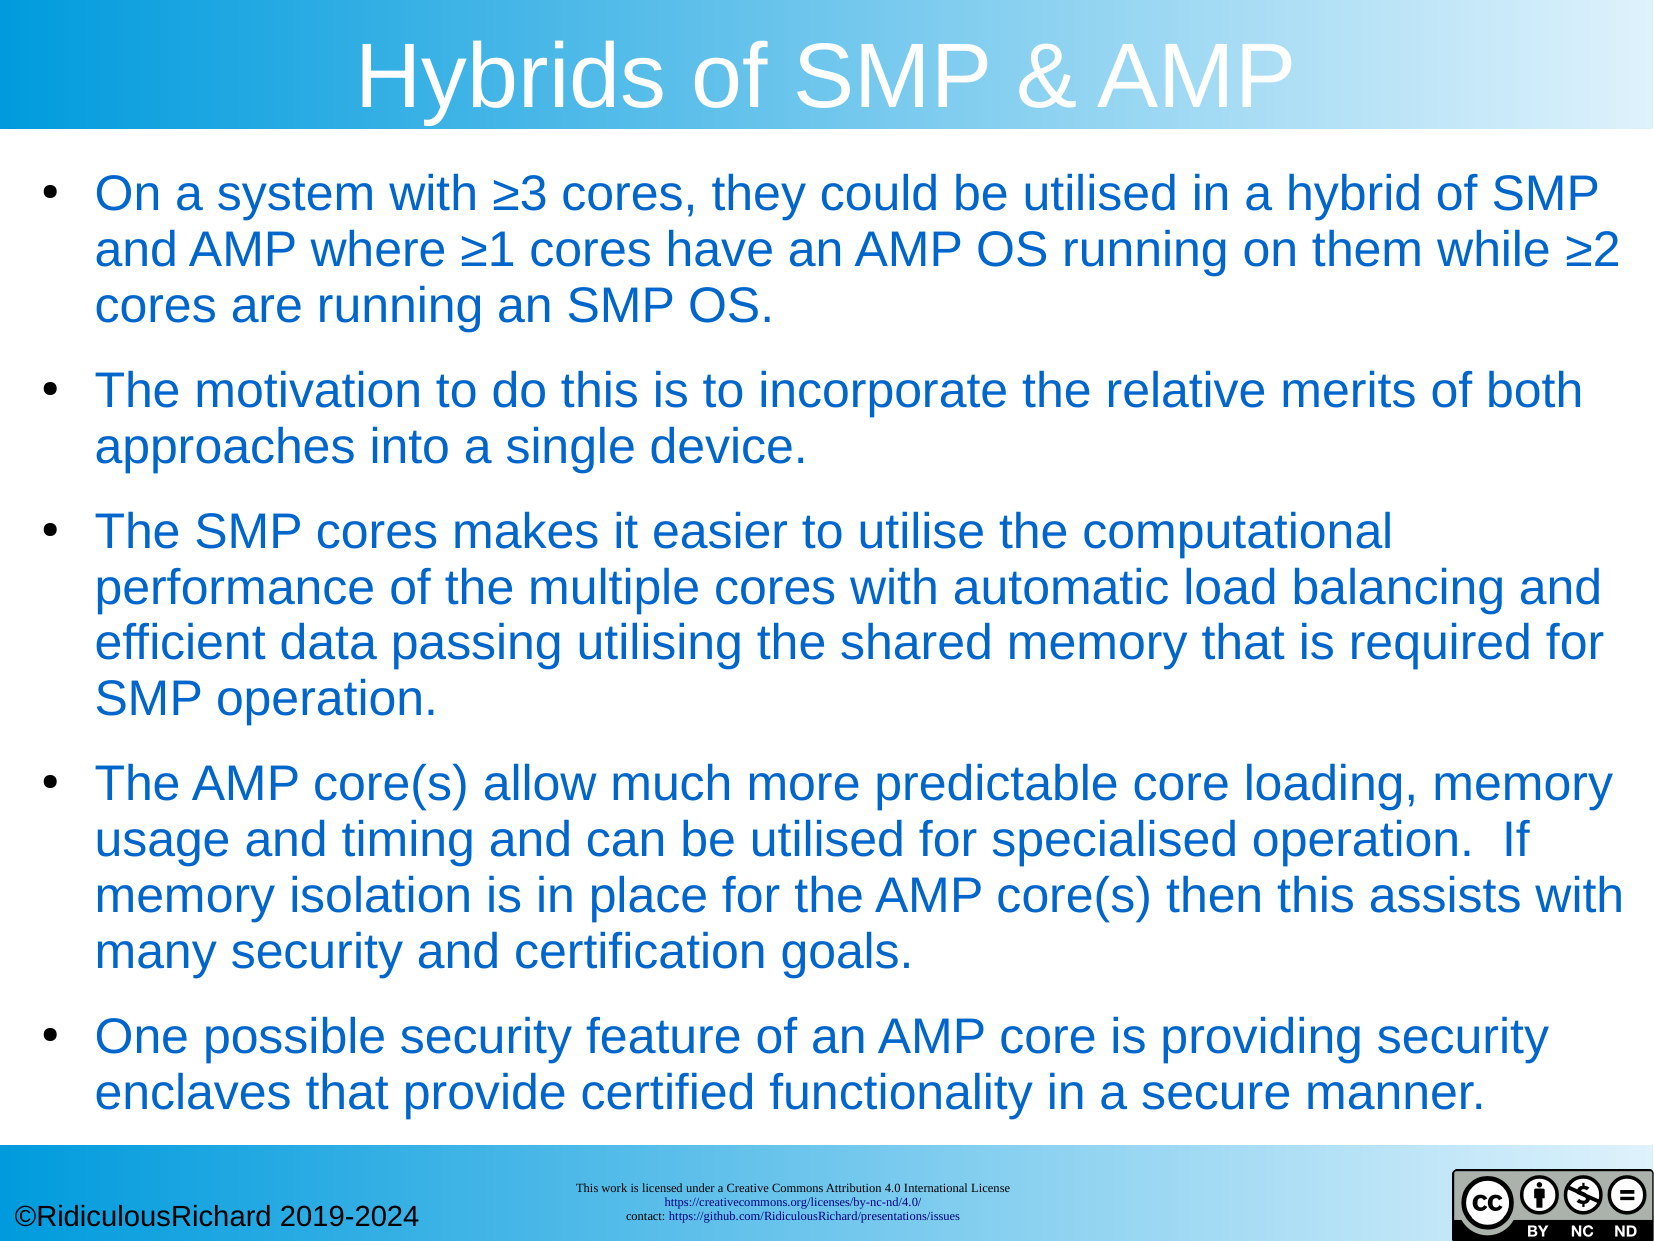

# Hybrids of SMP & AMP
On a system with ≥3 cores, they could be utilised in a hybrid of SMP and AMP where ≥1 cores have an AMP OS running on them while ≥2 cores are running an SMP OS.
The motivation to do this is to incorporate the relative merits of both approaches into a single device.
The SMP cores makes it easier to utilise the computational performance of the multiple cores with automatic load balancing and efficient data passing utilising the shared memory that is required for SMP operation.
The AMP core(s) allow much more predictable core loading, memory usage and timing and can be utilised for specialised operation. If memory isolation is in place for the AMP core(s) then this assists with many security and certification goals.
One possible security feature of an AMP core is providing security enclaves that provide certified functionality in a secure manner.